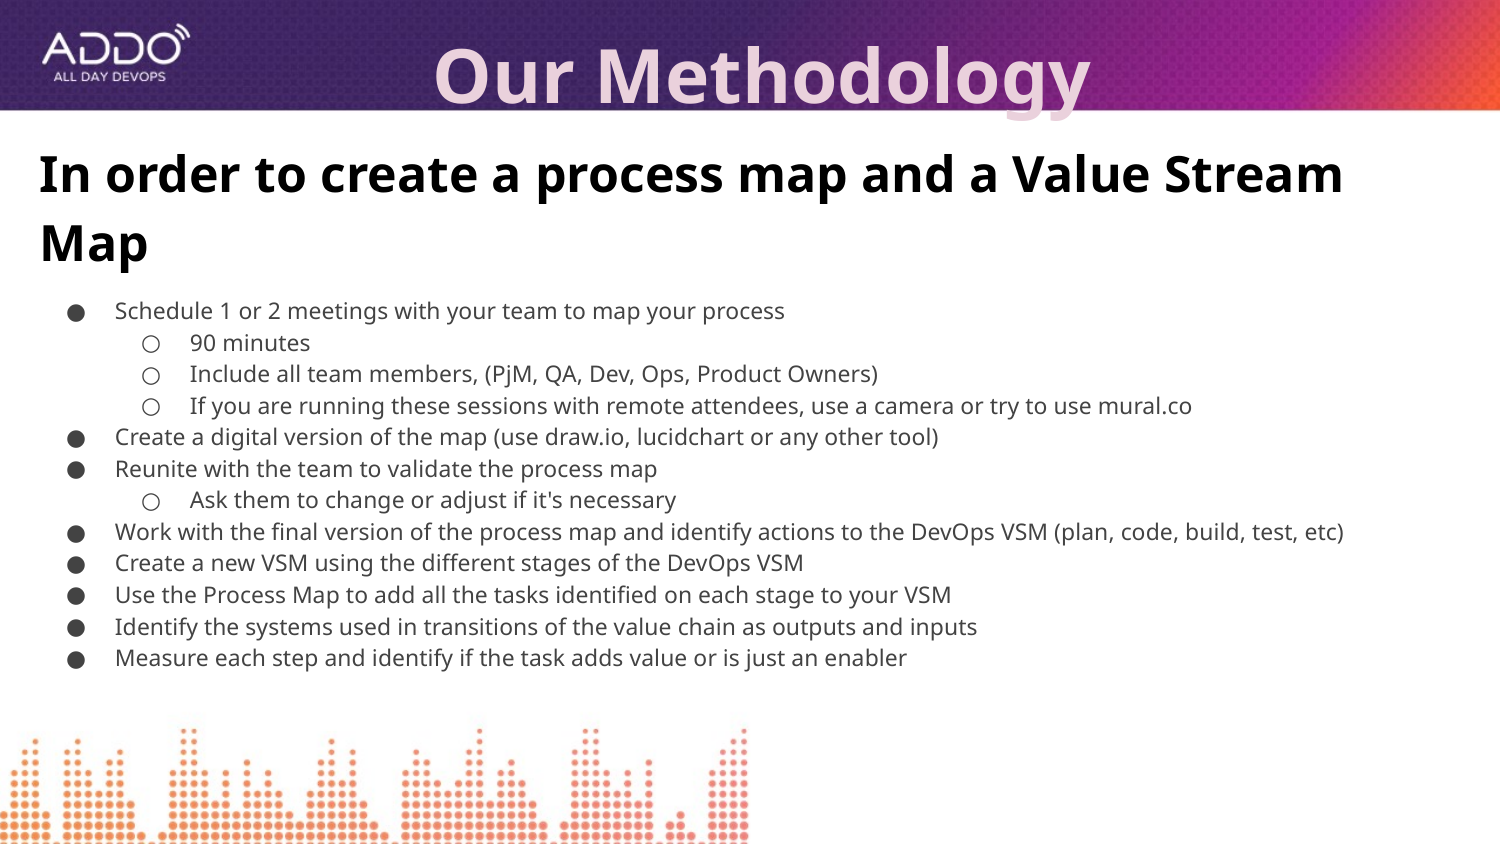

Our Methodology
In order to create a process map and a Value Stream Map
Schedule 1 or 2 meetings with your team to map your process
90 minutes
Include all team members, (PjM, QA, Dev, Ops, Product Owners)
If you are running these sessions with remote attendees, use a camera or try to use mural.co
Create a digital version of the map (use draw.io, lucidchart or any other tool)
Reunite with the team to validate the process map
Ask them to change or adjust if it's necessary
Work with the final version of the process map and identify actions to the DevOps VSM (plan, code, build, test, etc)
Create a new VSM using the different stages of the DevOps VSM
Use the Process Map to add all the tasks identified on each stage to your VSM
Identify the systems used in transitions of the value chain as outputs and inputs
Measure each step and identify if the task adds value or is just an enabler